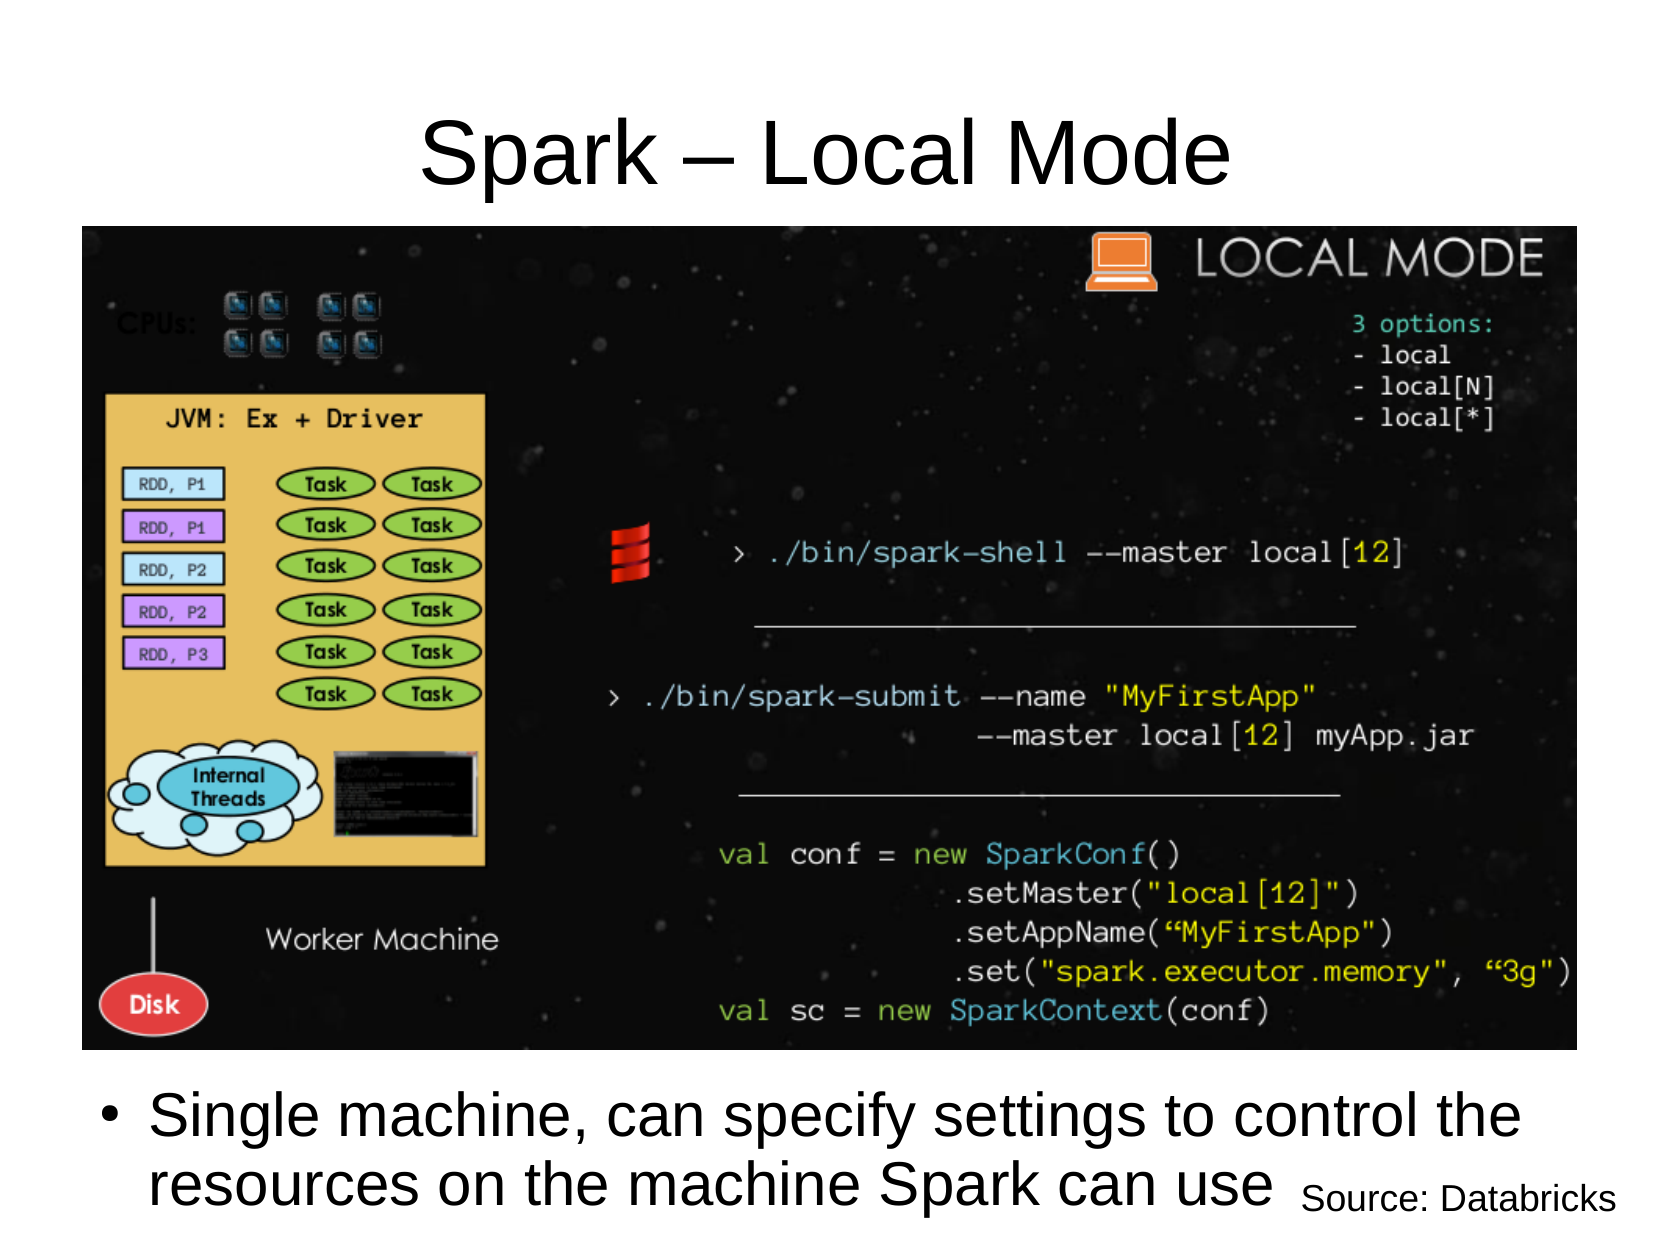

# Spark – Local Mode
Single machine, can specify settings to control the resources on the machine Spark can use
Source: Databricks